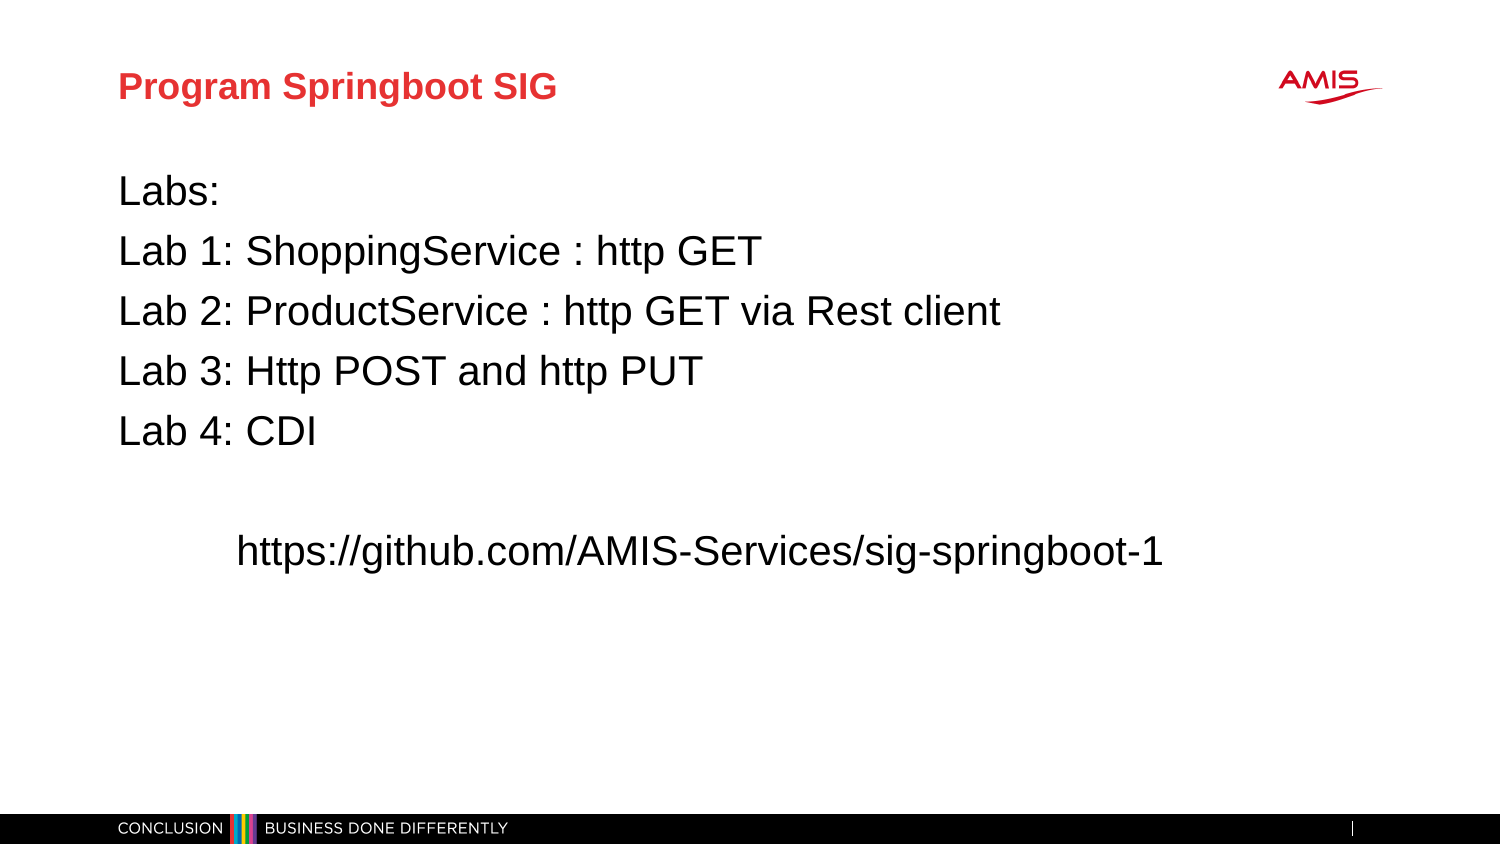

# Program Springboot SIG
Labs:
Lab 1: ShoppingService : http GET
Lab 2: ProductService : http GET via Rest client
Lab 3: Http POST and http PUT
Lab 4: CDI
https://github.com/AMIS-Services/sig-springboot-1